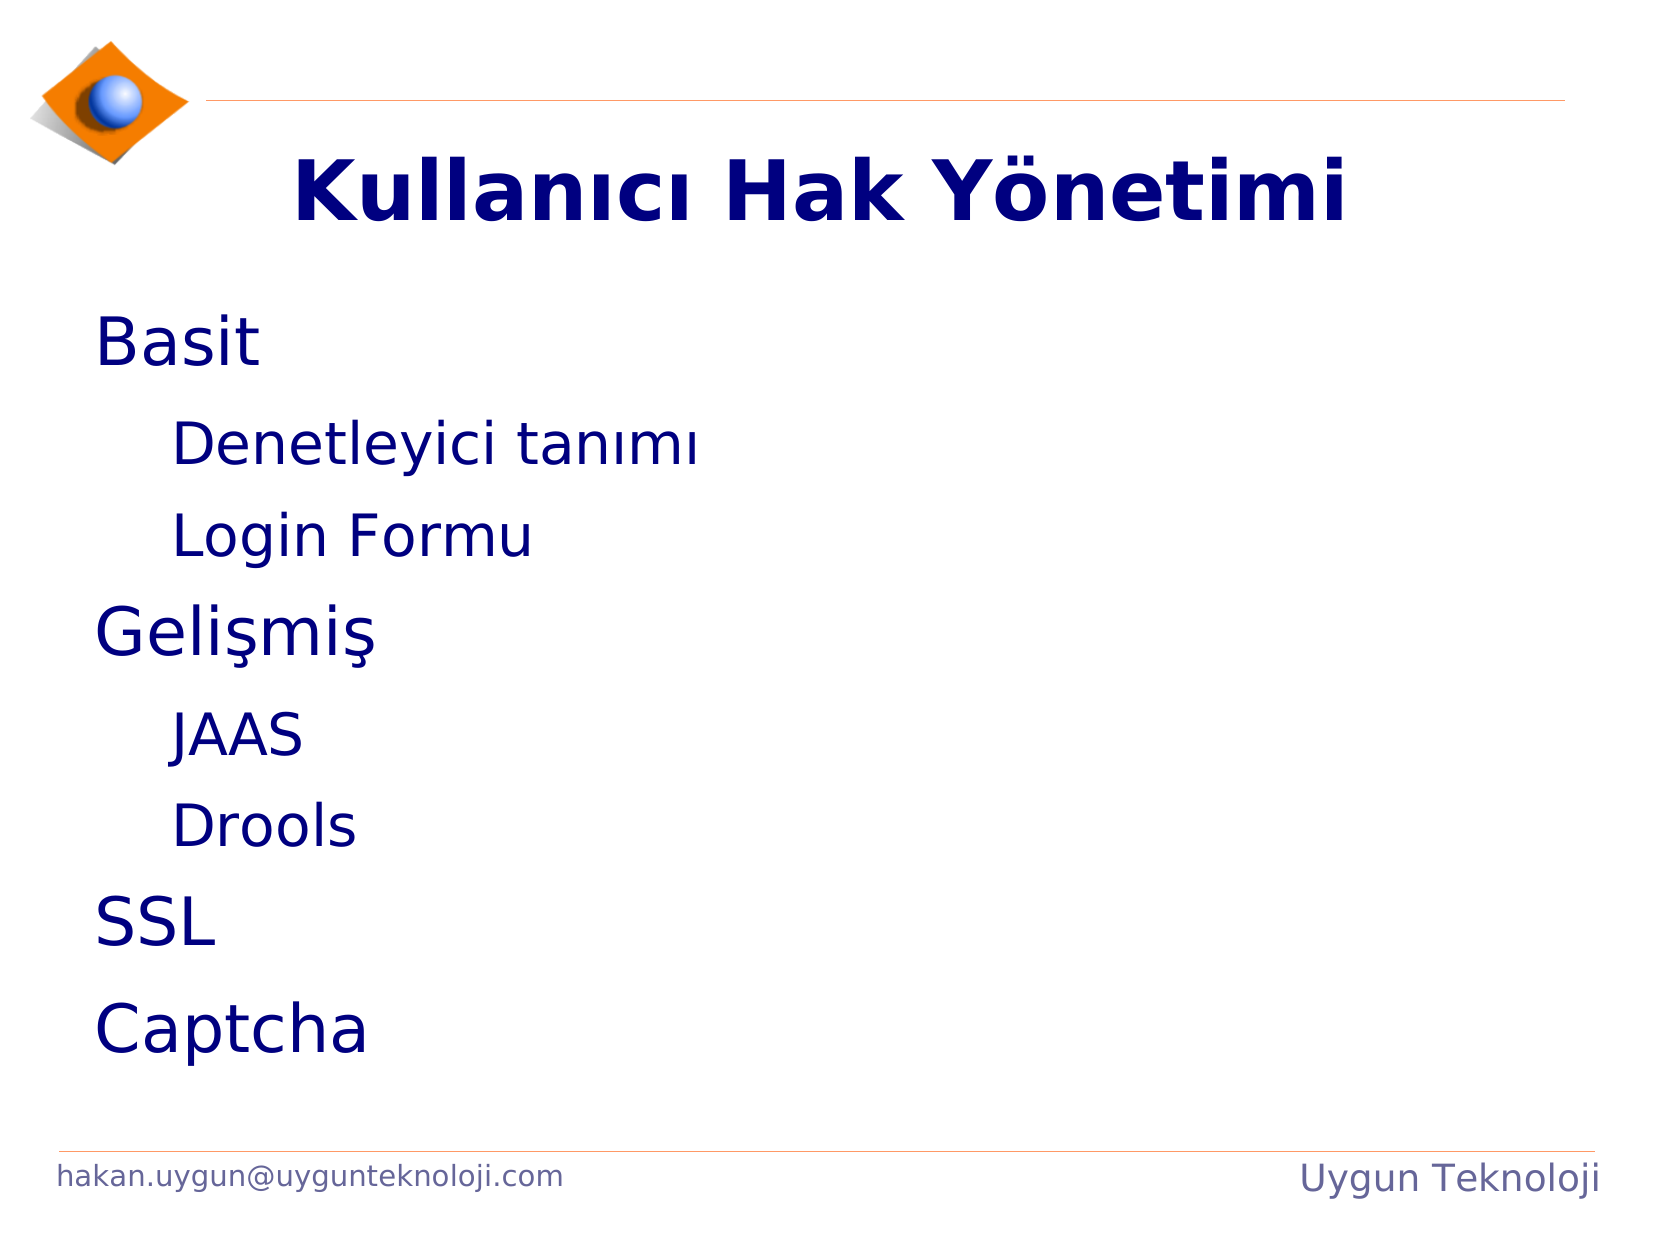

# Kullanıcı Hak Yönetimi
Basit
Denetleyici tanımı
Login Formu
Gelişmiş
JAAS
Drools
SSL
Captcha